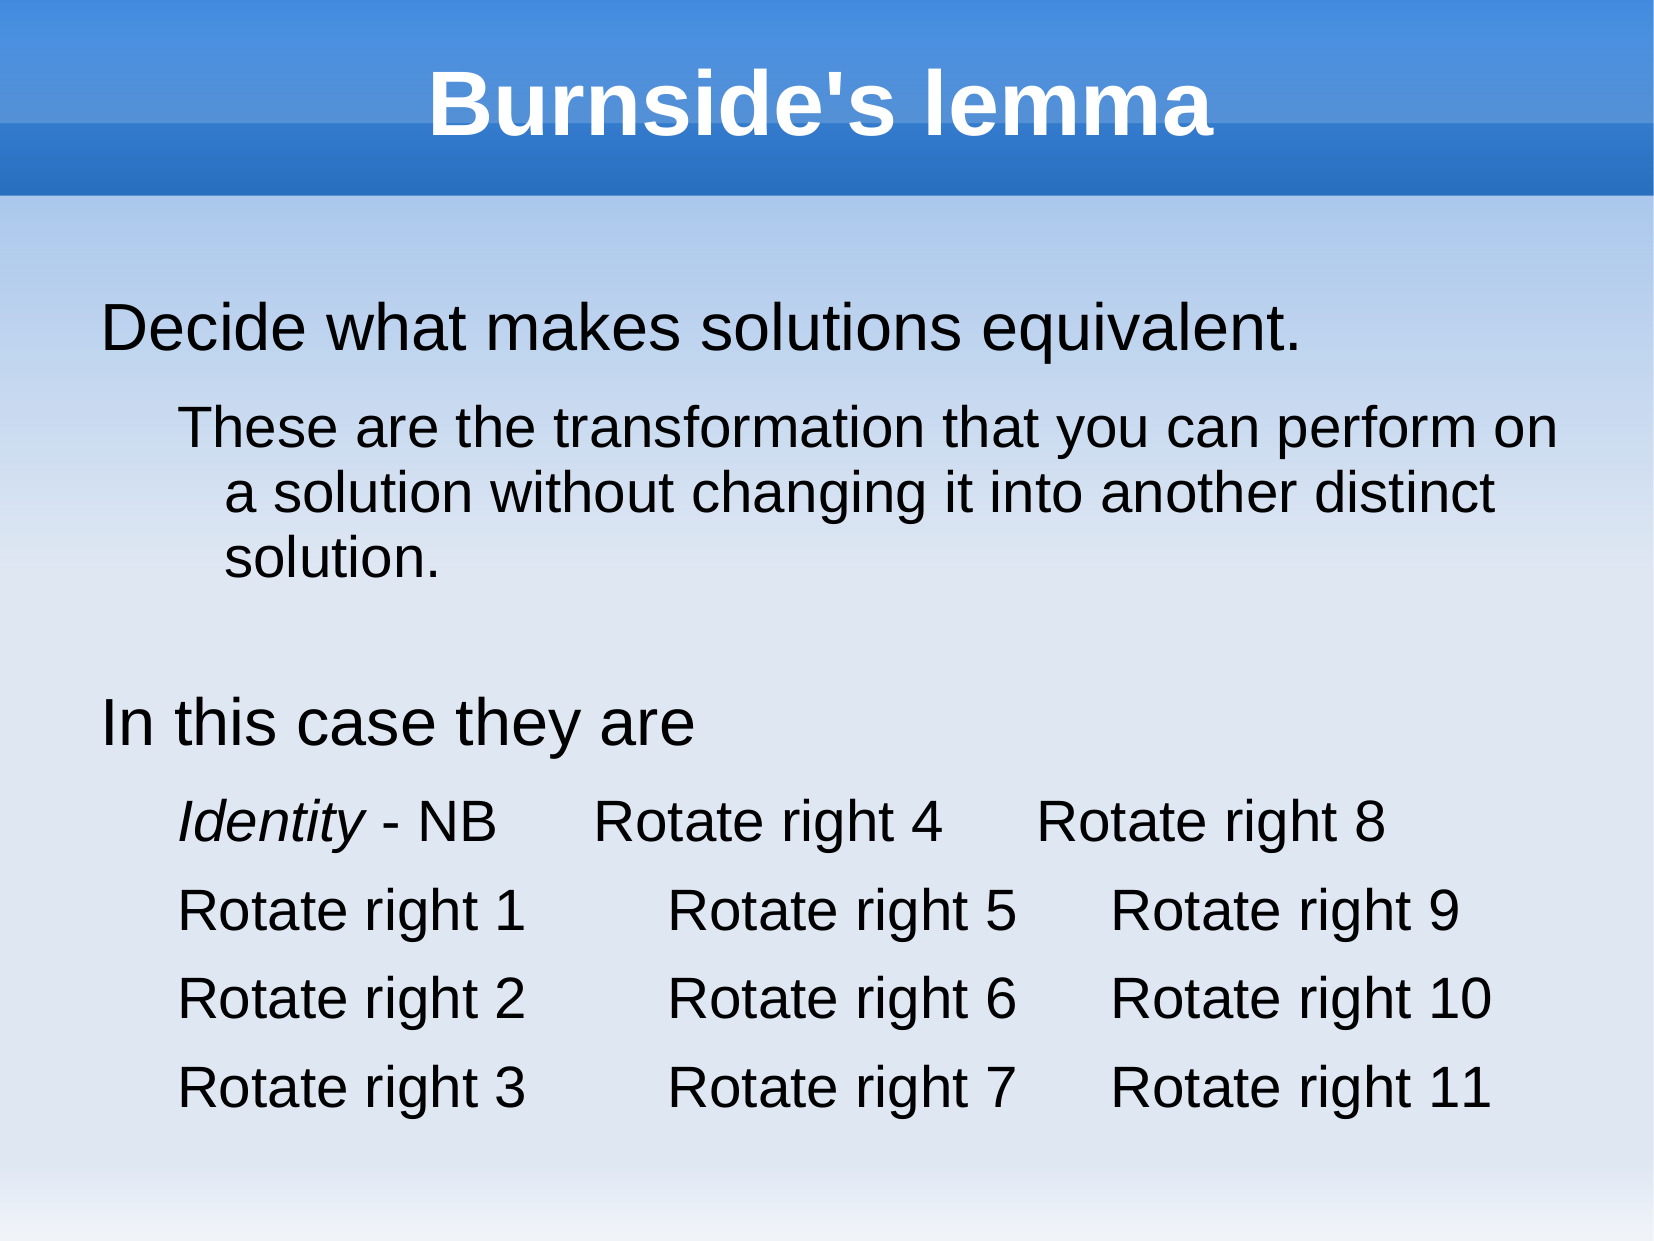

# Burnside's lemma
Decide what makes solutions equivalent.
These are the transformation that you can perform on a solution without changing it into another distinct solution.
In this case they are
Identity - NB		Rotate right 4		Rotate right 8
Rotate right 1		Rotate right 5		Rotate right 9
Rotate right 2		Rotate right 6		Rotate right 10
Rotate right 3		Rotate right 7		Rotate right 11